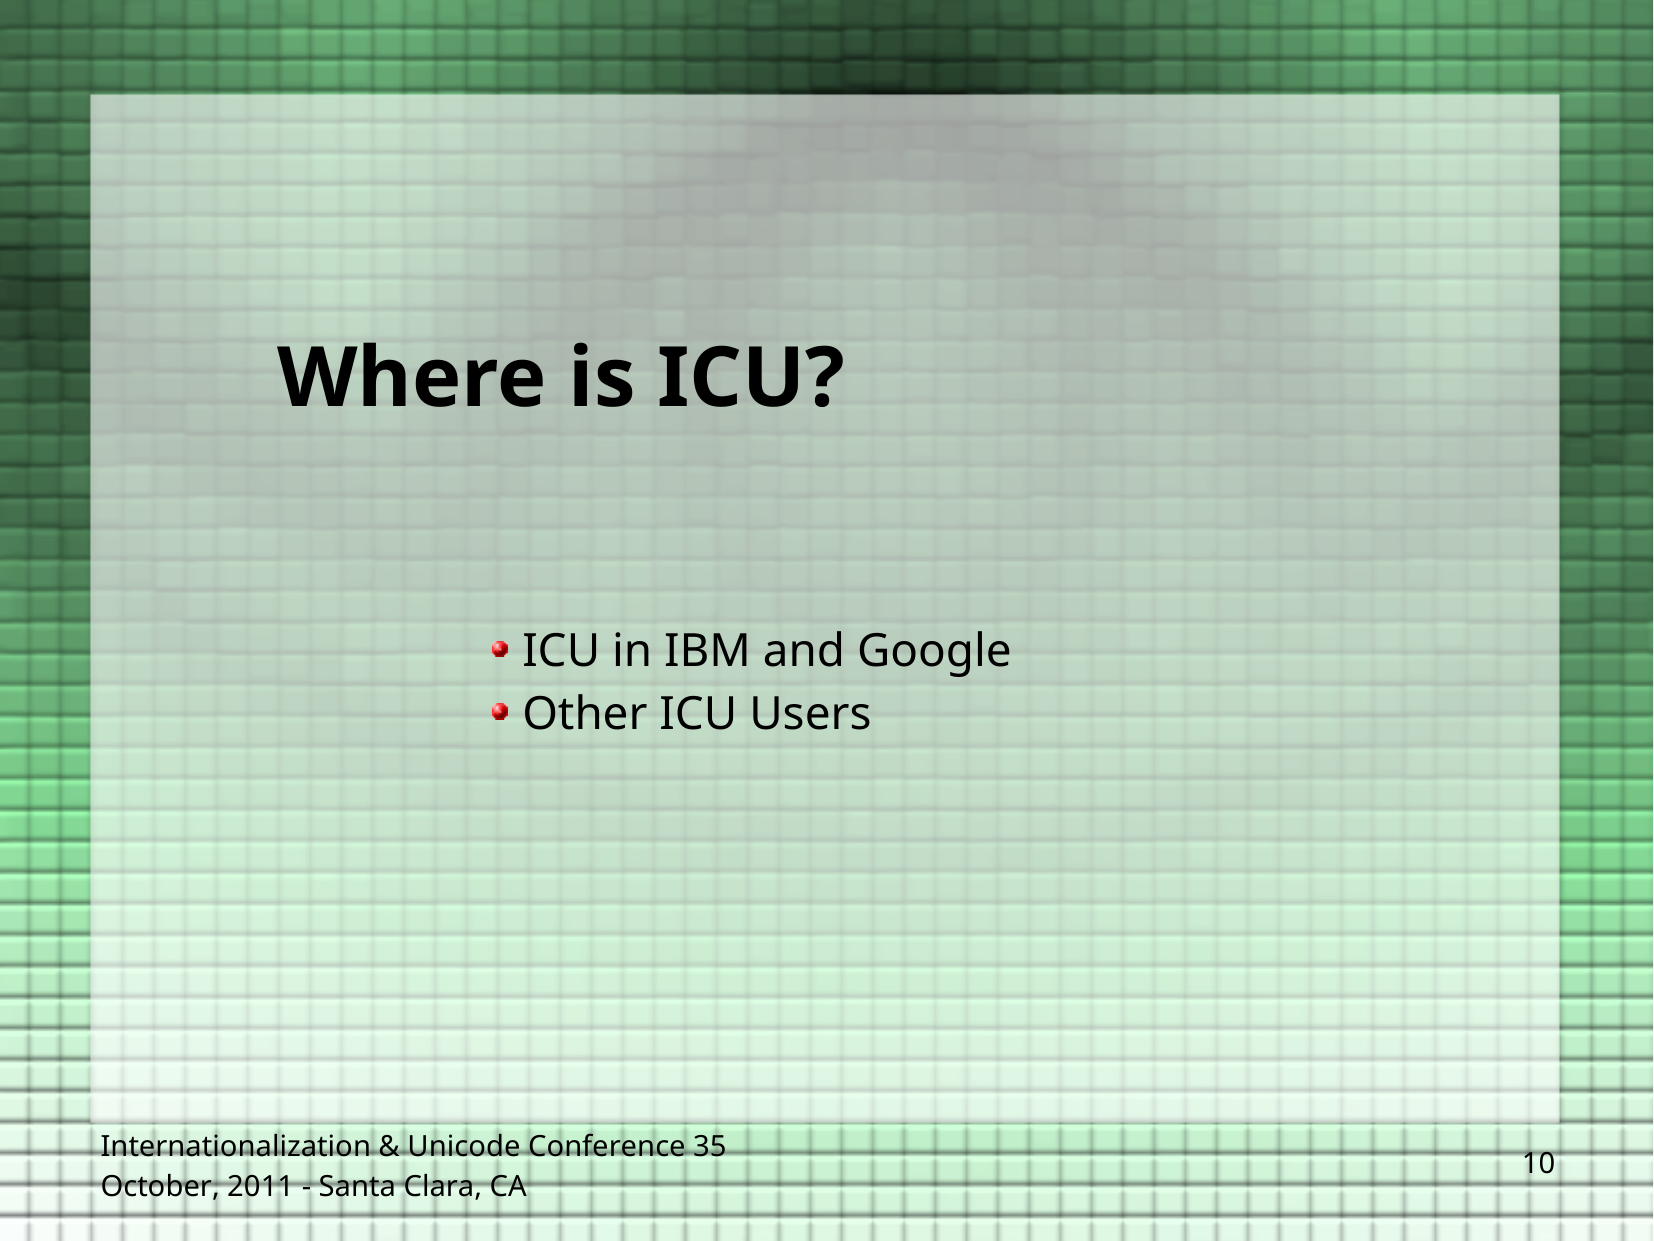

Where is ICU?
ICU in IBM and Google
Other ICU Users